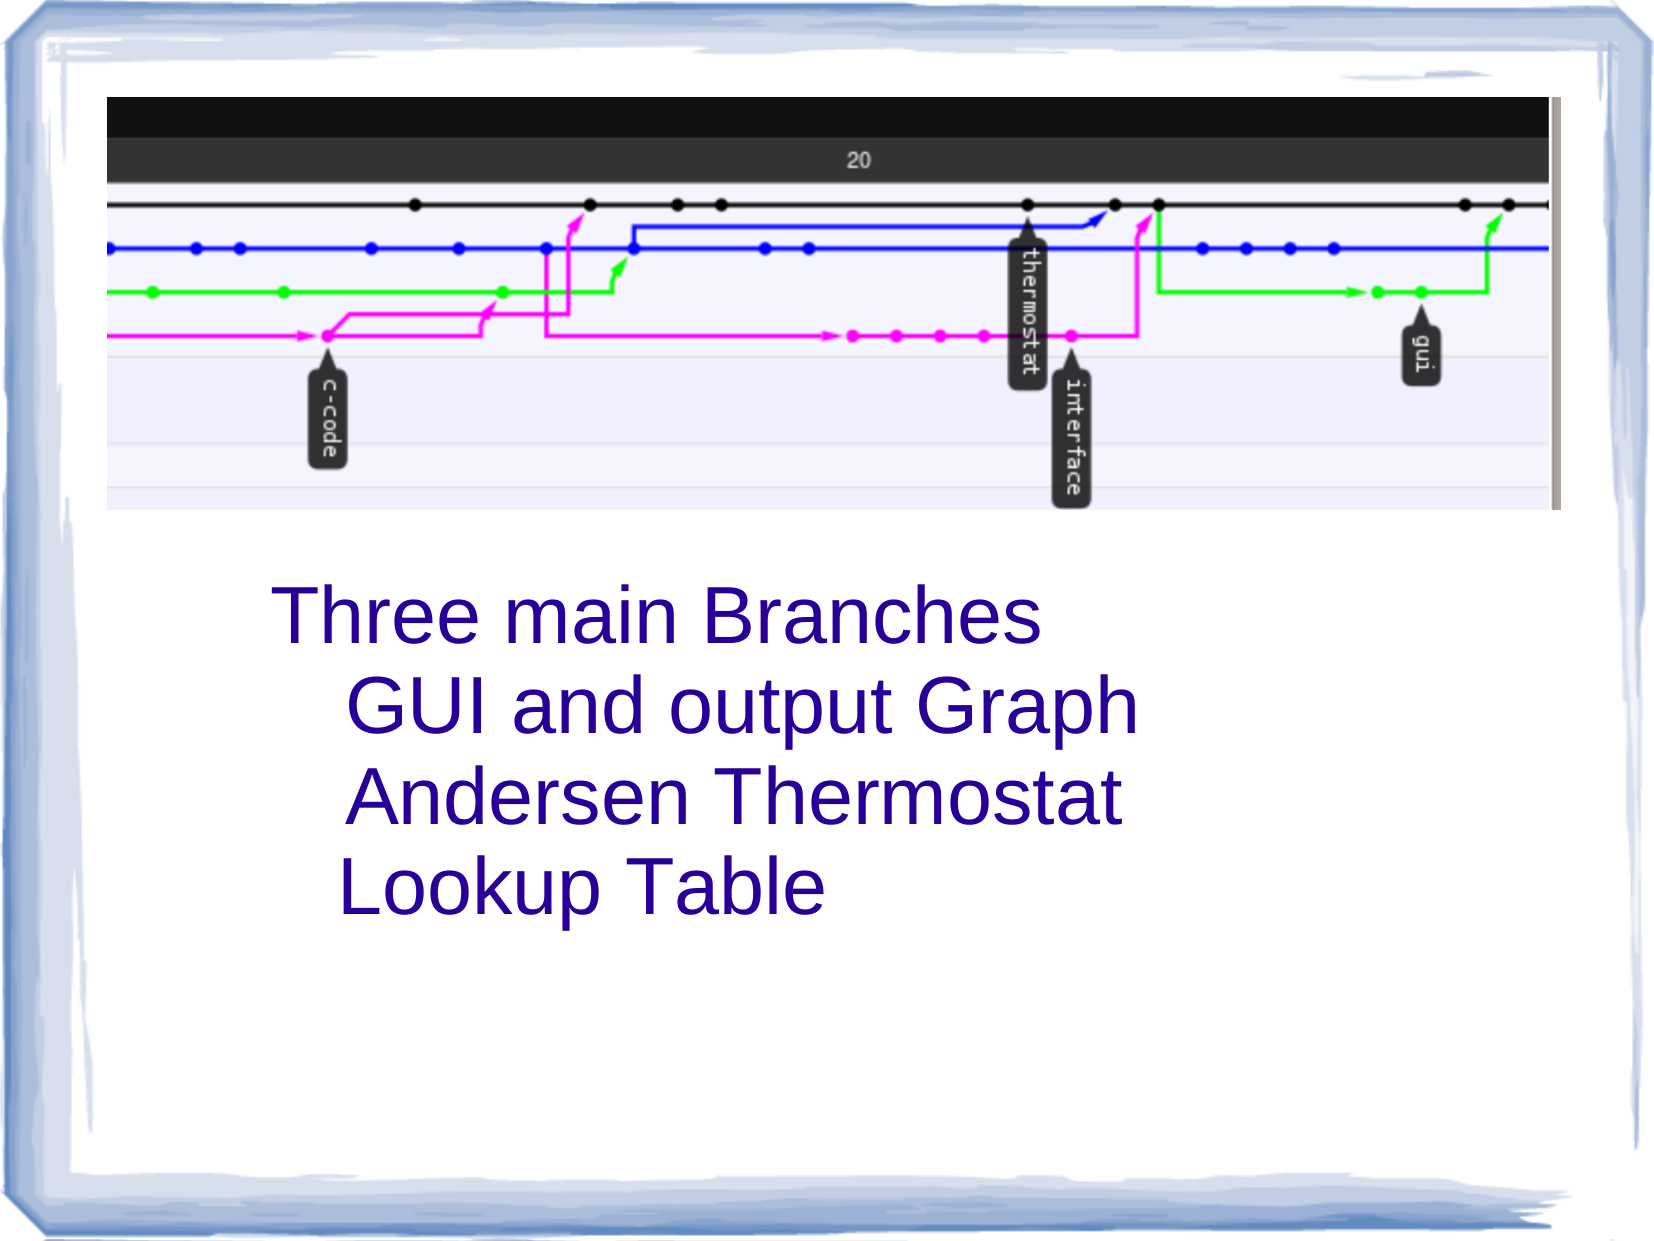

# Three main Branches GUI and output Graph Andersen Thermostat Lookup Table